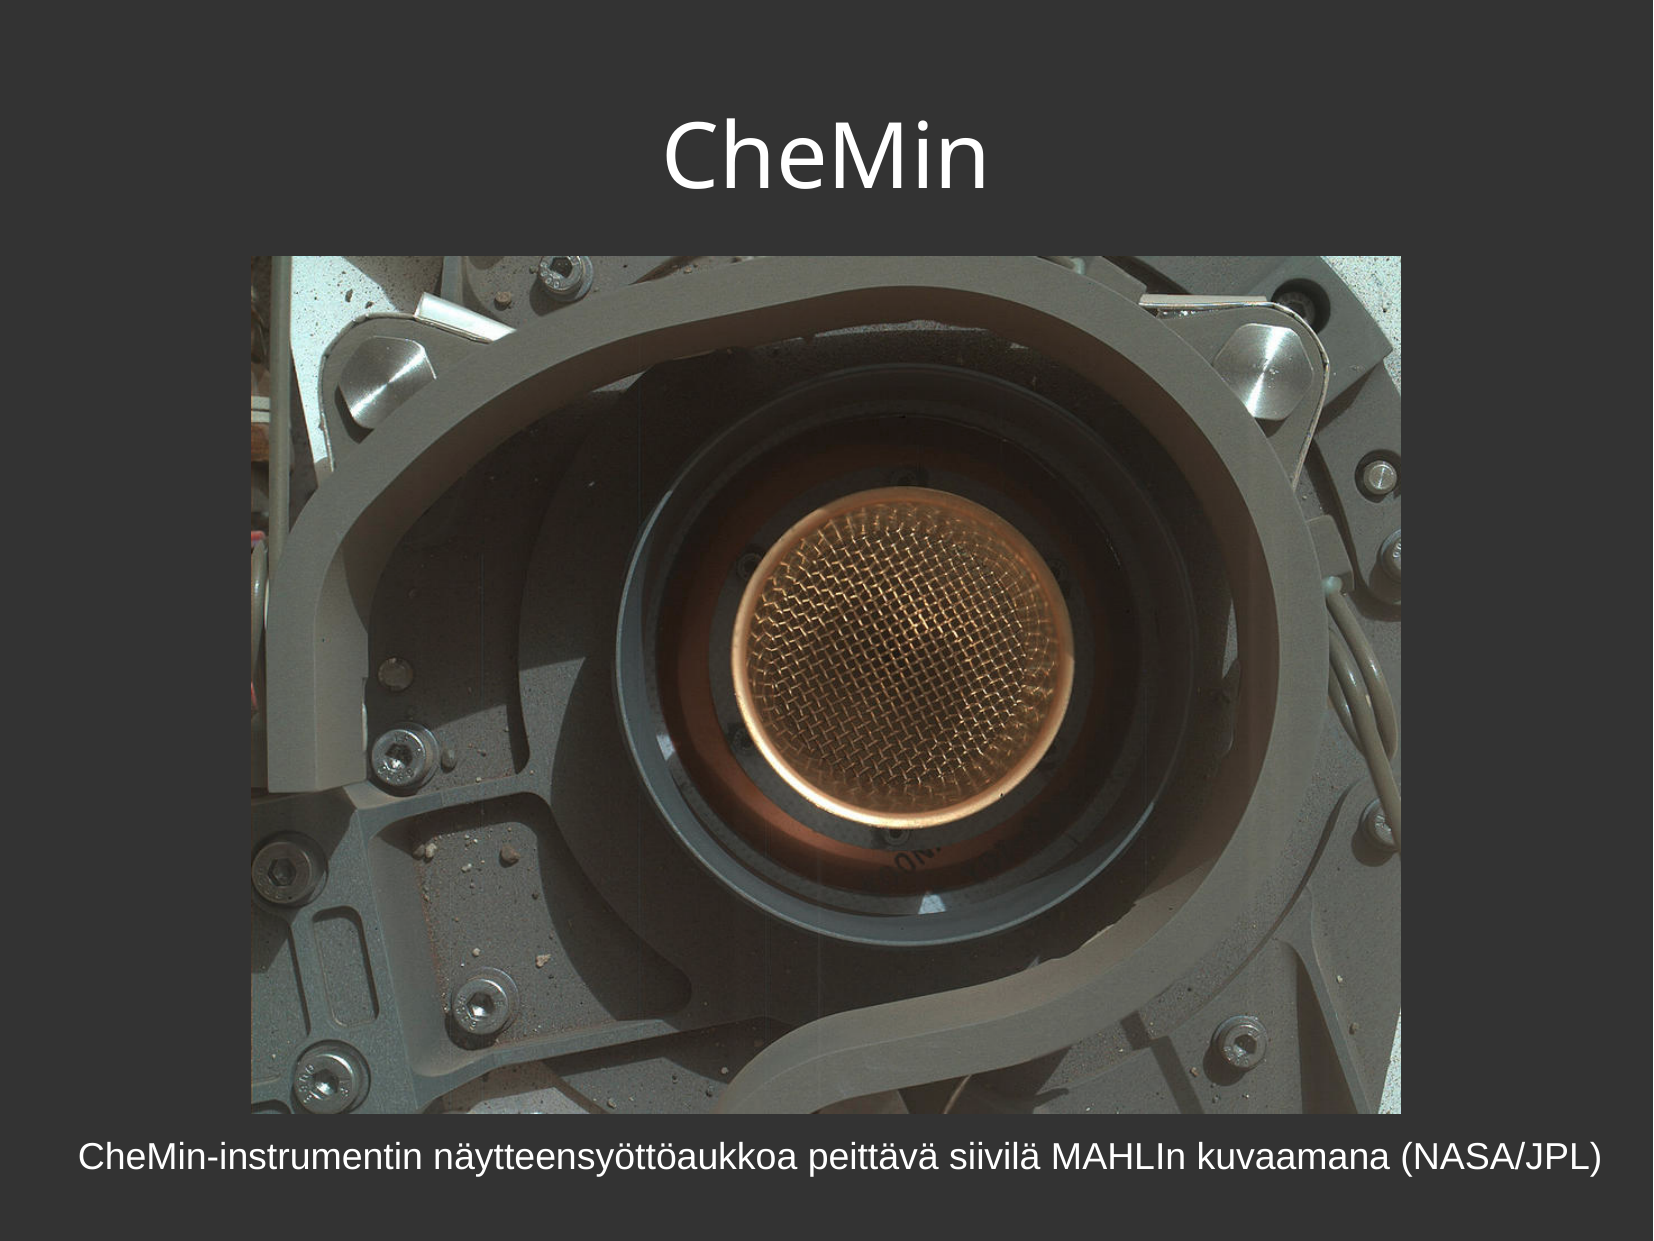

# CheMin
CheMin-instrumentin näytteensyöttöaukkoa peittävä siivilä MAHLIn kuvaamana (NASA/JPL)